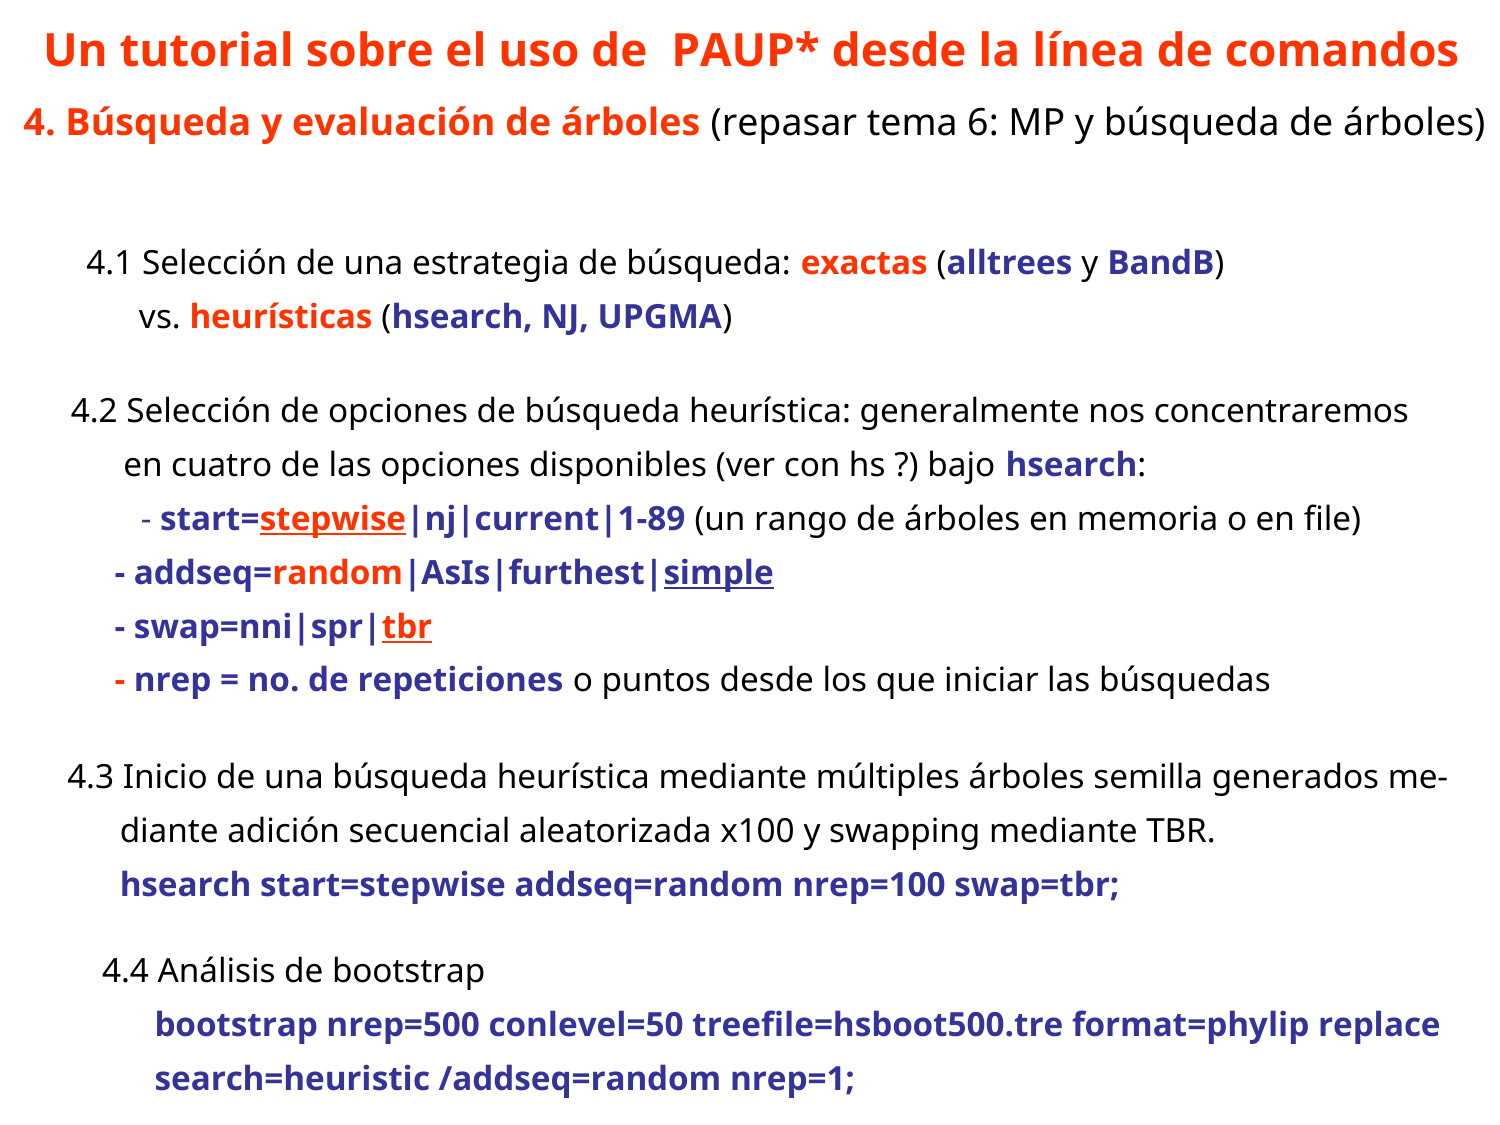

Un tutorial sobre el uso de PAUP* desde la línea de comandos
4. Búsqueda y evaluación de árboles (repasar tema 6: MP y búsqueda de árboles)
4.1 Selección de una estrategia de búsqueda: exactas (alltrees y BandB)
 vs. heurísticas (hsearch, NJ, UPGMA)
4.2 Selección de opciones de búsqueda heurística: generalmente nos concentraremos
 en cuatro de las opciones disponibles (ver con hs ?) bajo hsearch:
 - start=stepwise|nj|current|1-89 (un rango de árboles en memoria o en file)
 - addseq=random|AsIs|furthest|simple
 - swap=nni|spr|tbr
 - nrep = no. de repeticiones o puntos desde los que iniciar las búsquedas
4.3 Inicio de una búsqueda heurística mediante múltiples árboles semilla generados me-
 diante adición secuencial aleatorizada x100 y swapping mediante TBR.
 hsearch start=stepwise addseq=random nrep=100 swap=tbr;
4.4 Análisis de bootstrap
 bootstrap nrep=500 conlevel=50 treefile=hsboot500.tre format=phylip replace
 search=heuristic /addseq=random nrep=1;